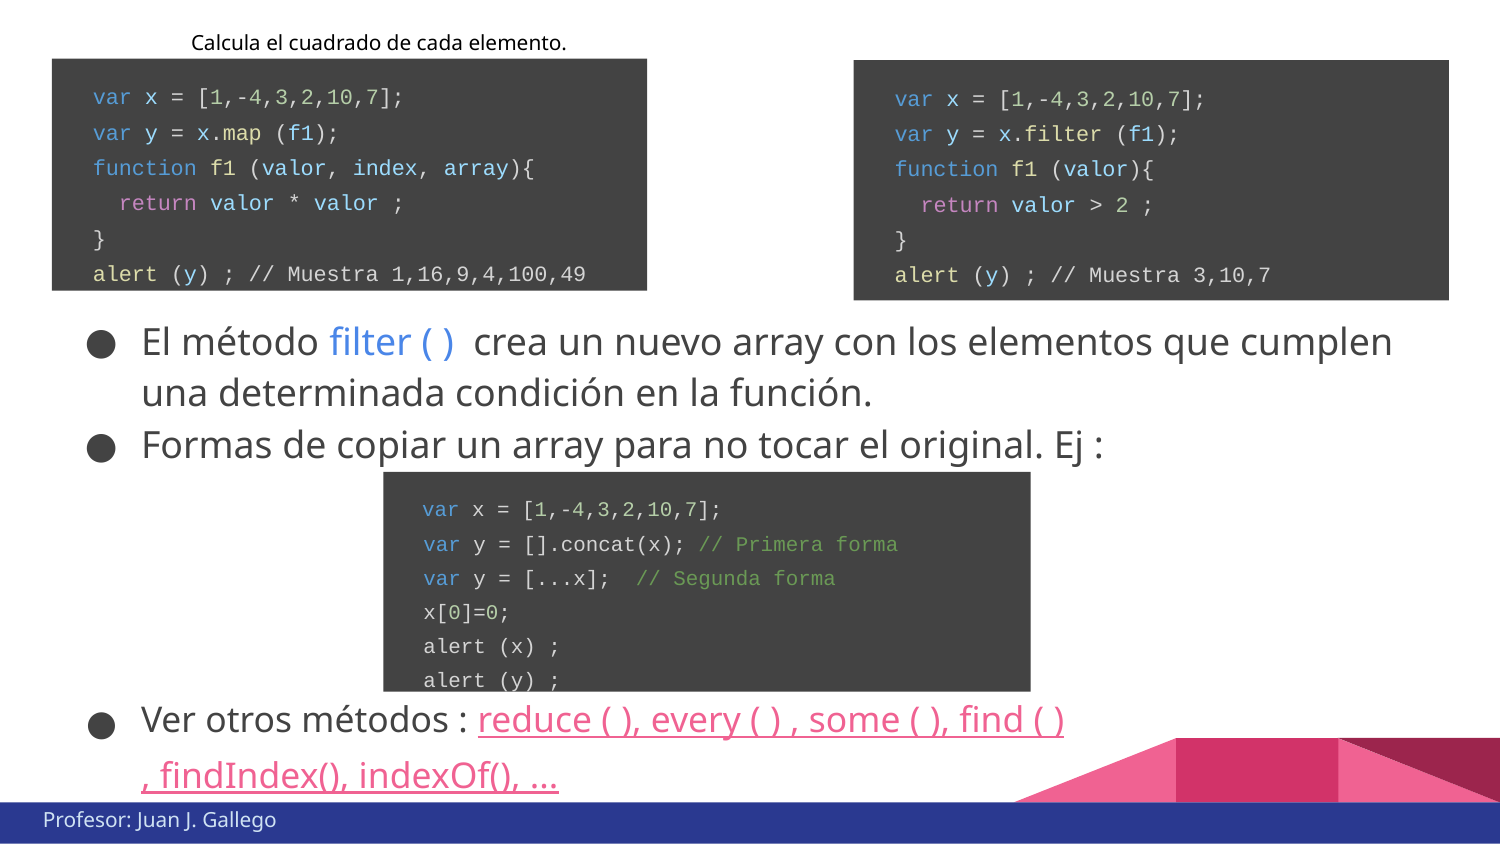

Calcula el cuadrado de cada elemento.
# El método filter ( ) crea un nuevo array con los elementos que cumplen una determinada condición en la función.
Formas de copiar un array para no tocar el original. Ej :
Ver otros métodos : reduce ( ), every ( ) , some ( ), find ( ), findIndex(), indexOf(), ...
 var x = [1,-4,3,2,10,7];
 var y = x.map (f1);
 function f1 (valor, index, array){
 return valor * valor ;
 }
 alert (y) ; // Muestra 1,16,9,4,100,49
 var x = [1,-4,3,2,10,7];
 var y = x.filter (f1);
 function f1 (valor){
 return valor > 2 ;
 }
 alert (y) ; // Muestra 3,10,7
 var x = [1,-4,3,2,10,7];
 var y = [].concat(x); // Primera forma
 var y = [...x]; // Segunda forma
 x[0]=0;
 alert (x) ;
 alert (y) ;